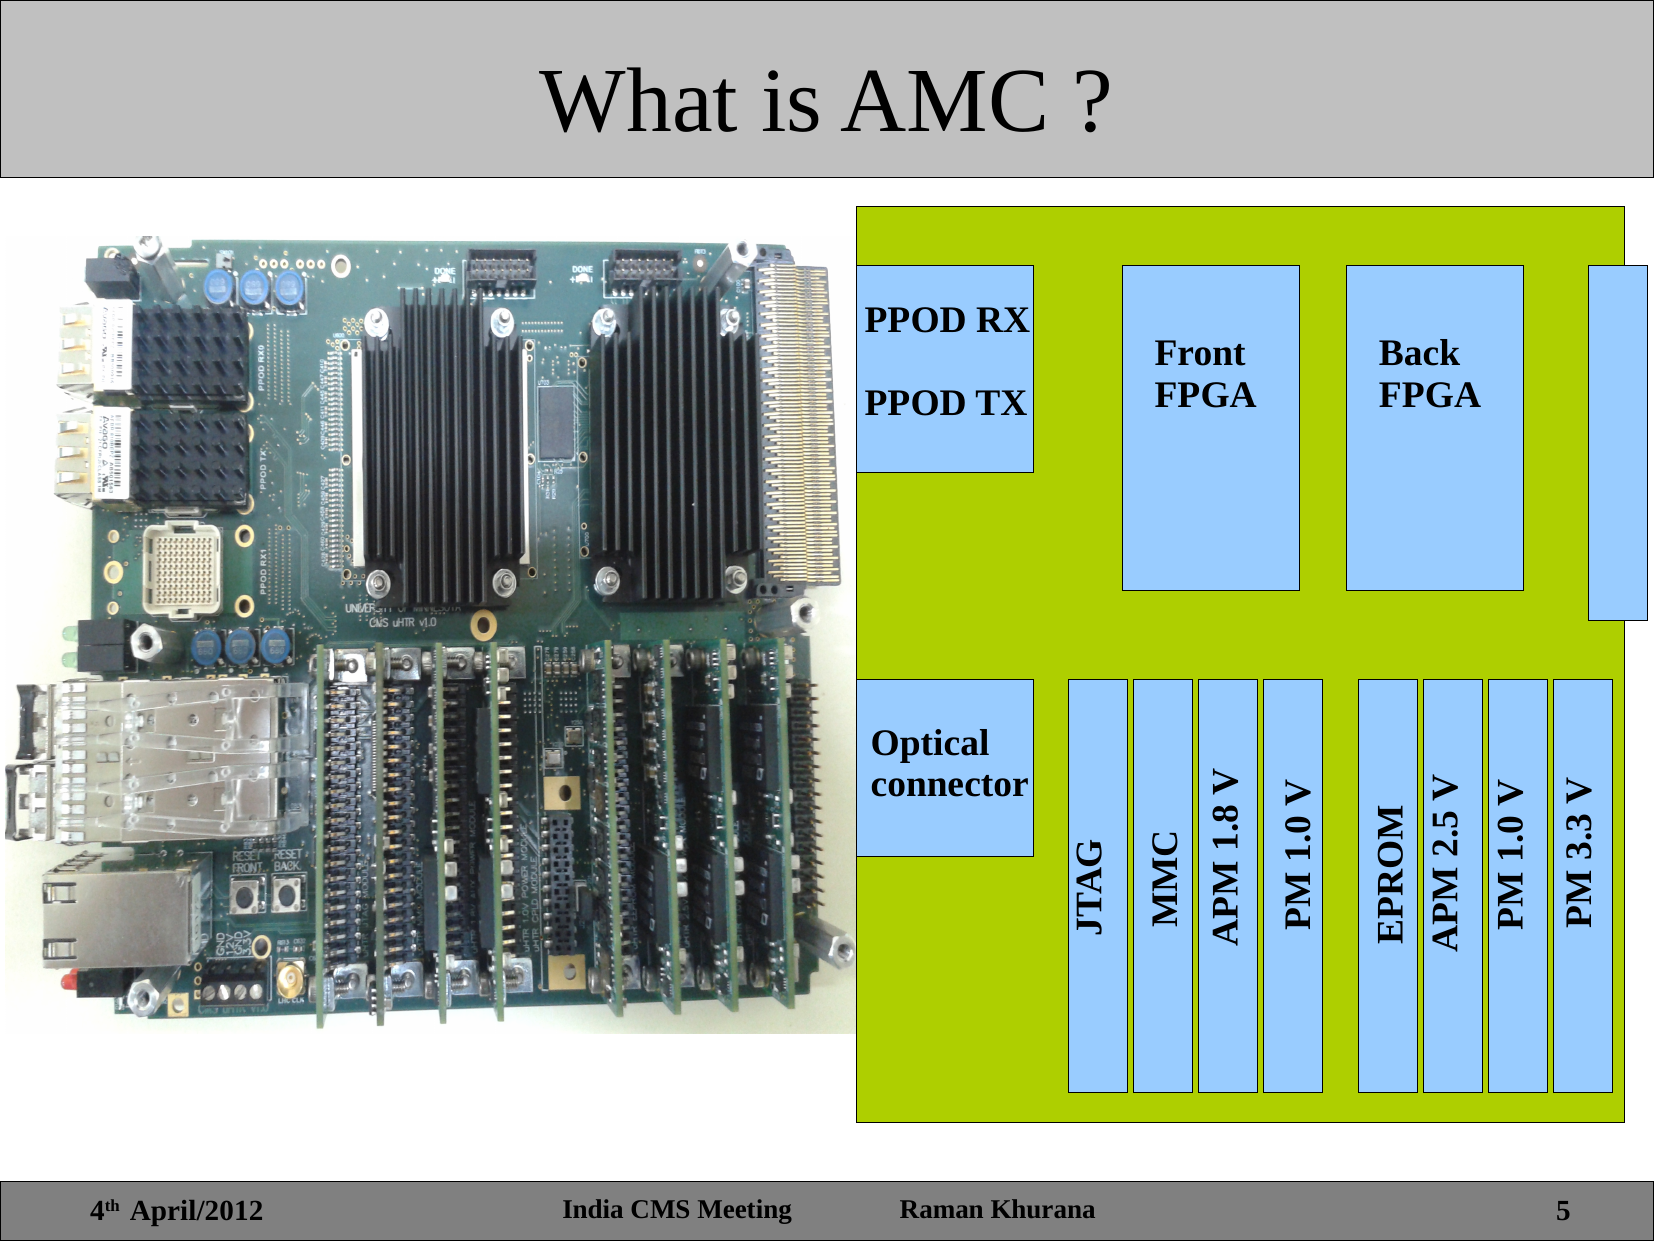

# What is AMC ?
PPOD RX
PPOD TX
Front
FPGA
Back
FPGA
Optical
connector
PM 3.3 V
PM 1.0 V
PM 1.0 V
APM 1.8 V
APM 2.5 V
EPROM
MMC
JTAG
5